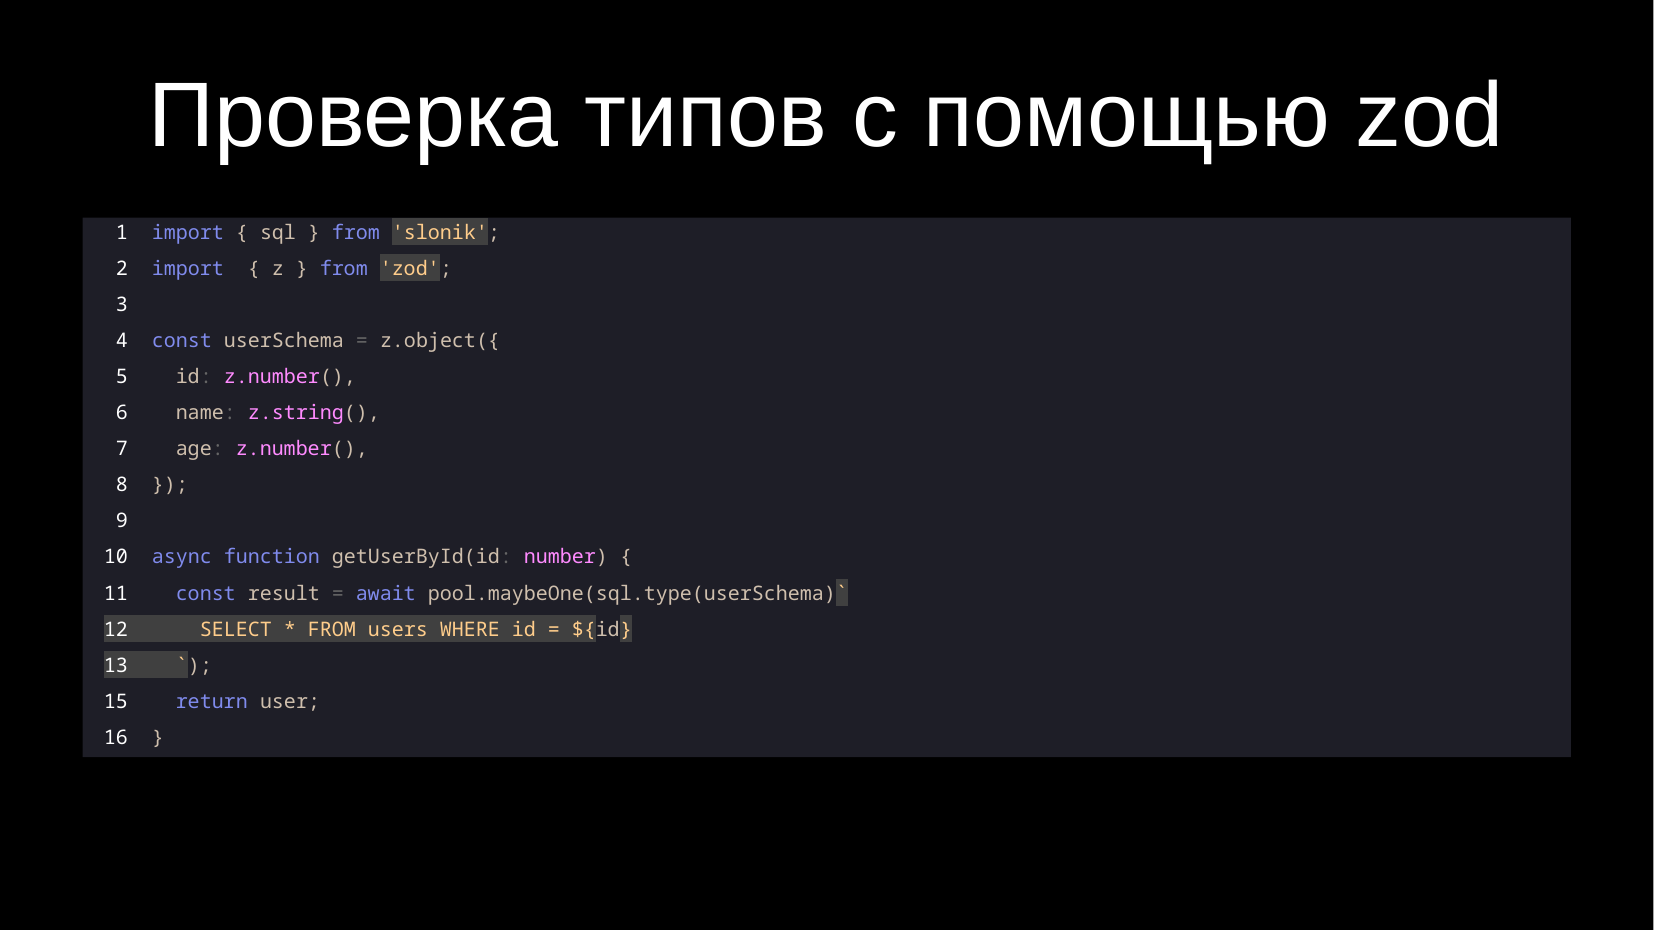

# Проверка типов с помощью zod
 1 import { sql } from 'slonik';
 2 import { z } from 'zod';
 3
 4 const userSchema = z.object({
 5 id: z.number(),
 6 name: z.string(),
 7 age: z.number(),
 8 });
 9
10 async function getUserById(id: number) {
11 const result = await pool.maybeOne(sql.type(userSchema)`
12 SELECT * FROM users WHERE id = ${id}
13 `);
15 return user;
16 }